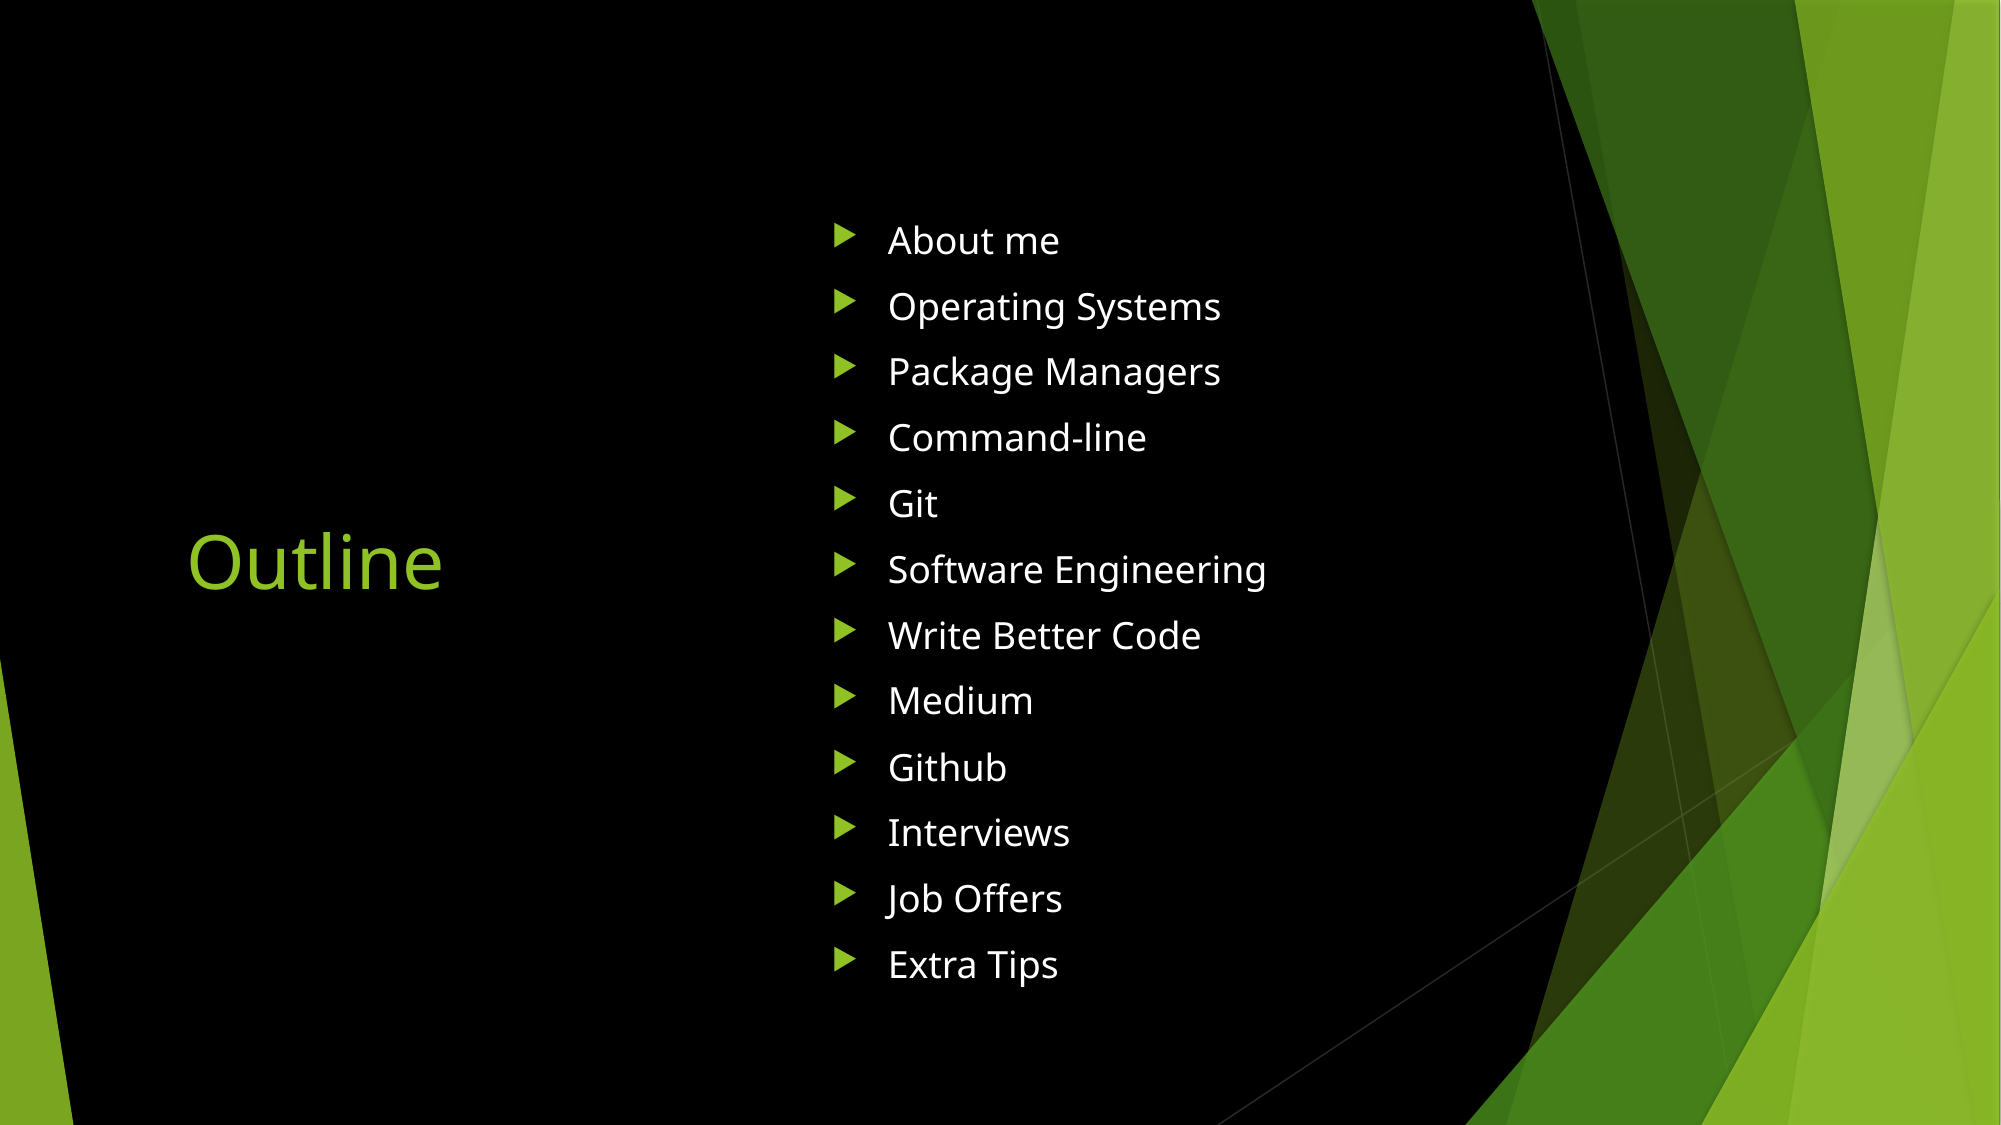

About me
Operating Systems
Package Managers
Command-line
Git
Software Engineering
Write Better Code
Medium
Github
Interviews
Job Offers
Extra Tips
# Outline